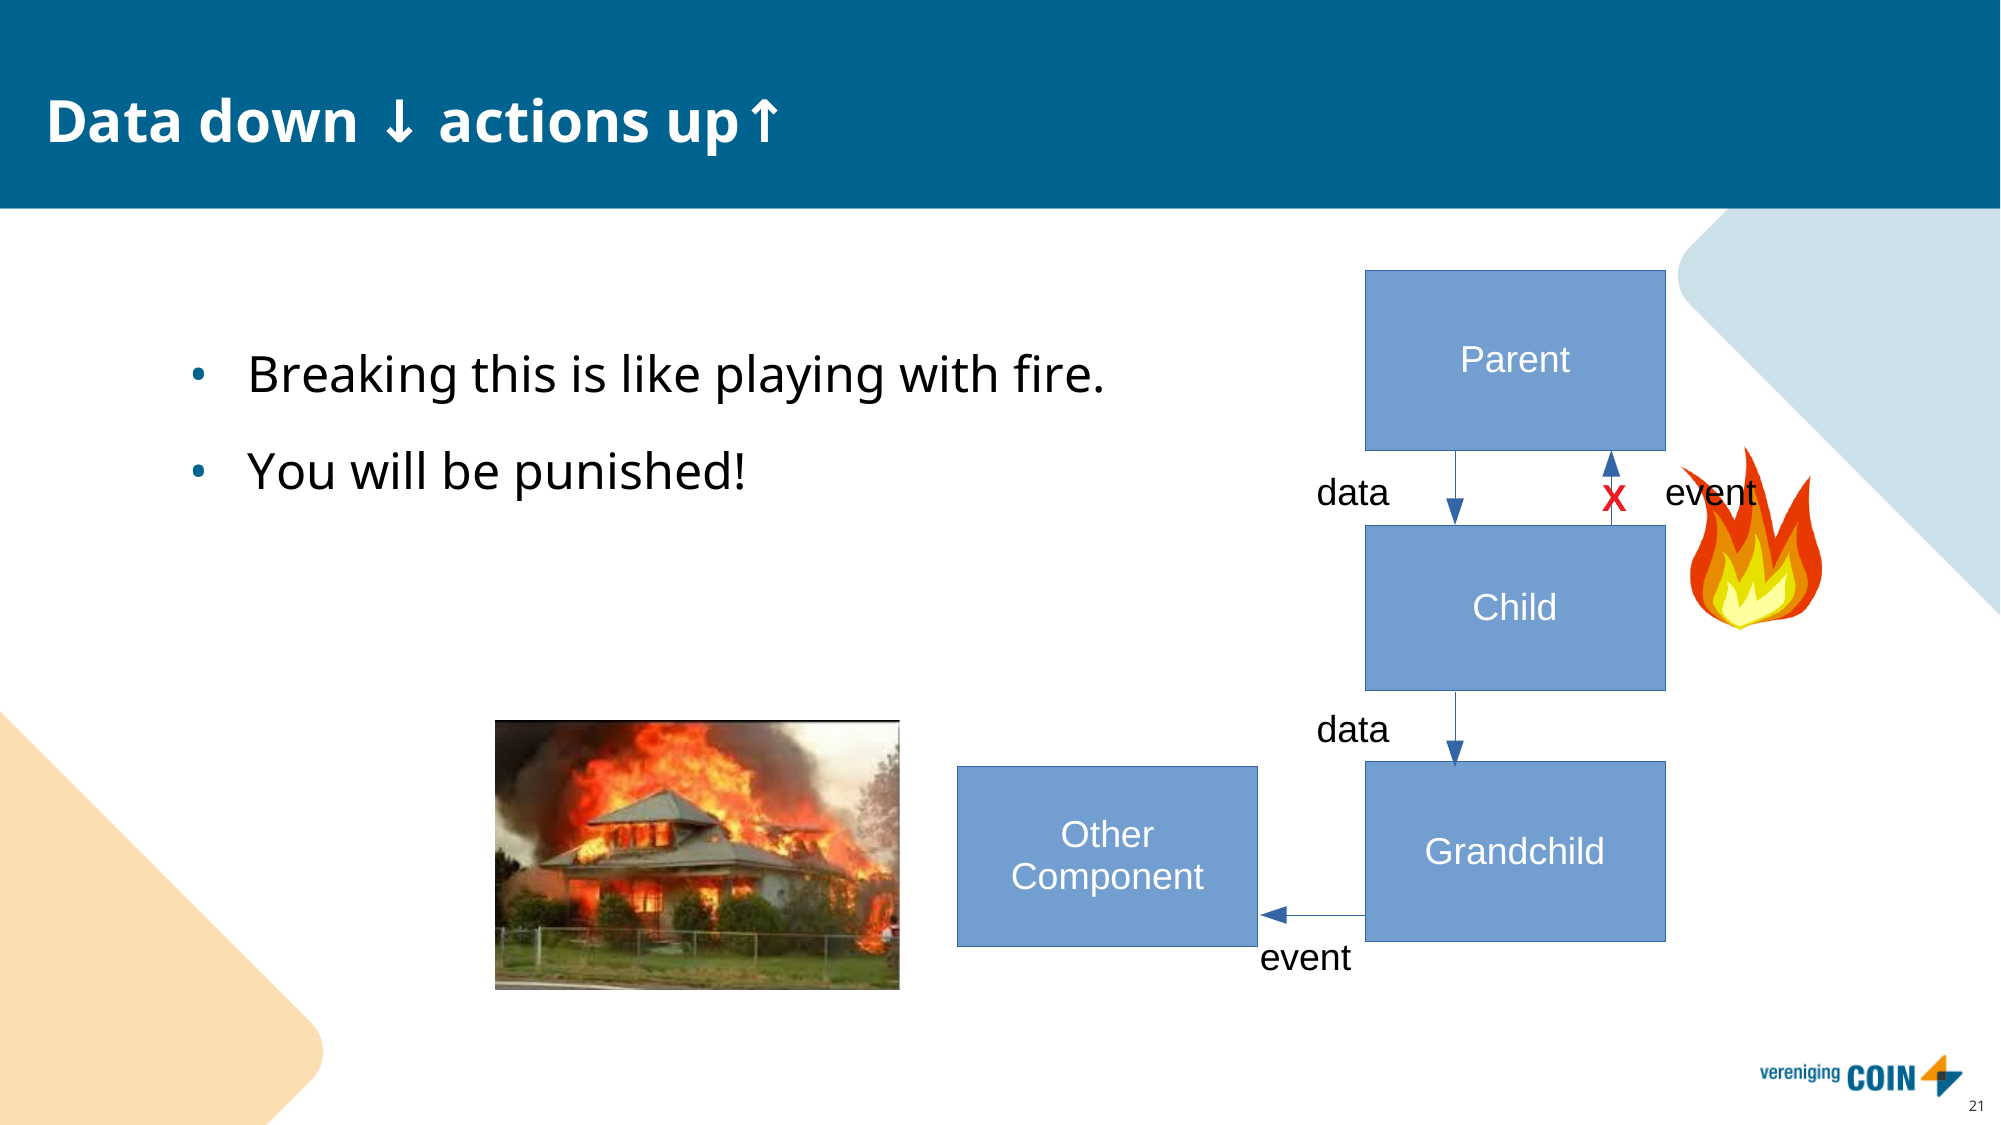

Data down ↓ actions up↑
Parent
Breaking this is like playing with fire.
You will be punished!
data
event
X
Child
data
Grandchild
Other
Component
event